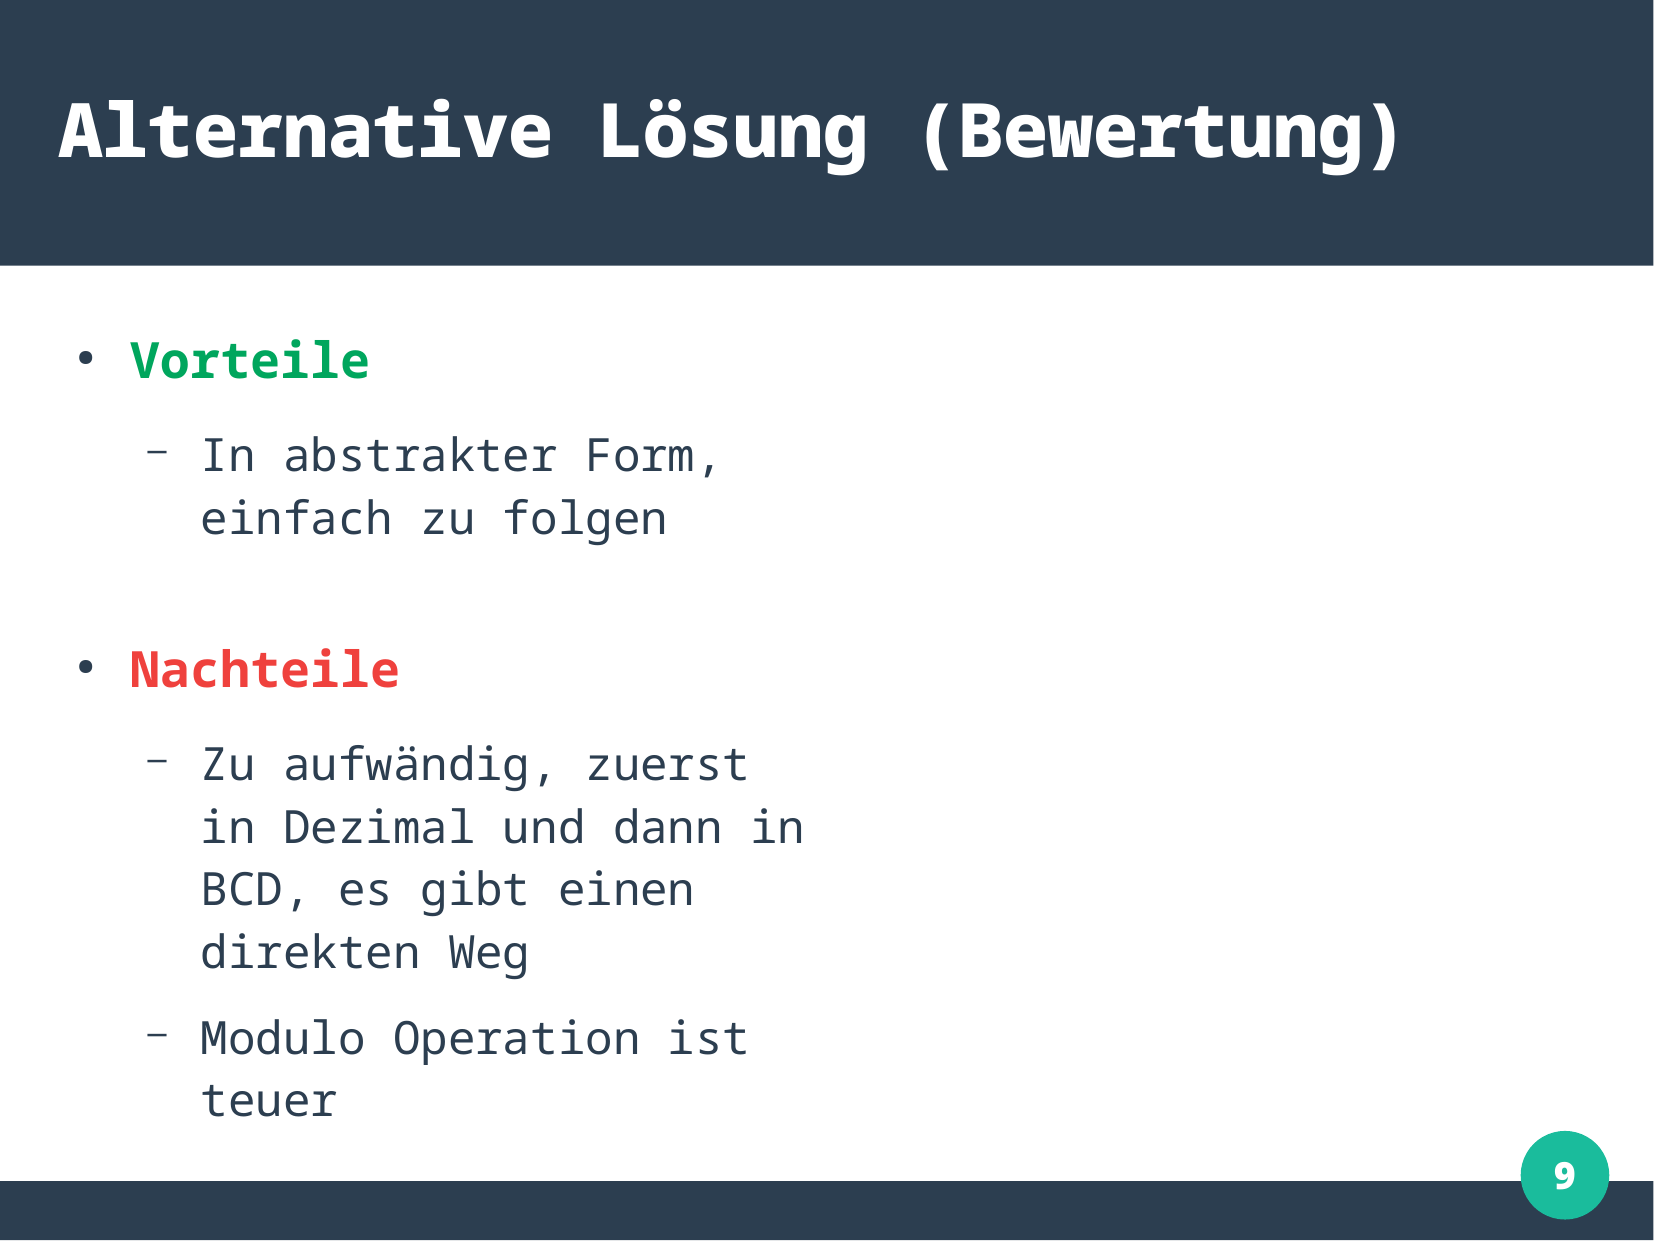

# Alternative Lösung (Bewertung)
Vorteile
In abstrakter Form, einfach zu folgen
Nachteile
Zu aufwändig, zuerst in Dezimal und dann in BCD, es gibt einen direkten Weg
Modulo Operation ist teuer
9